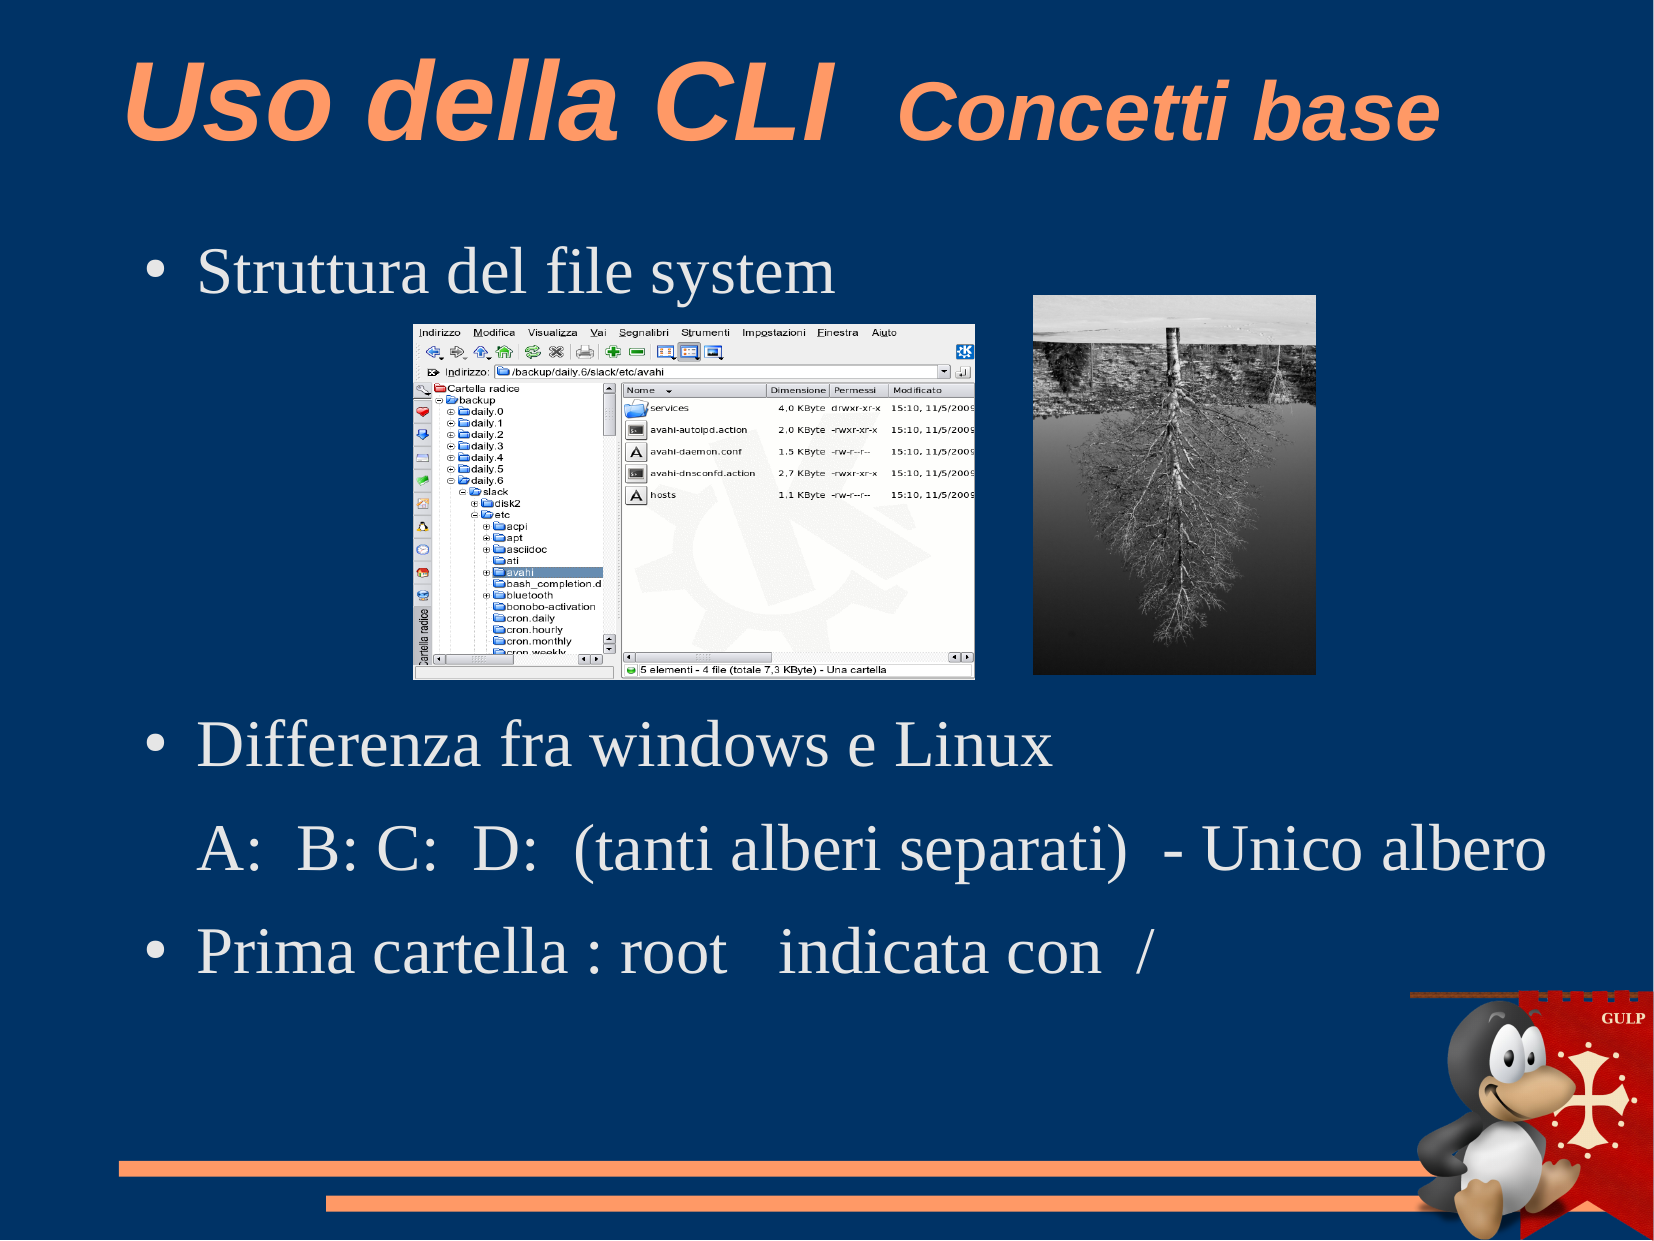

# Uso della CLI Concetti base
Struttura del file system
Differenza fra windows e Linux
A: B: C: D: (tanti alberi separati) - Unico albero
Prima cartella : root indicata con /